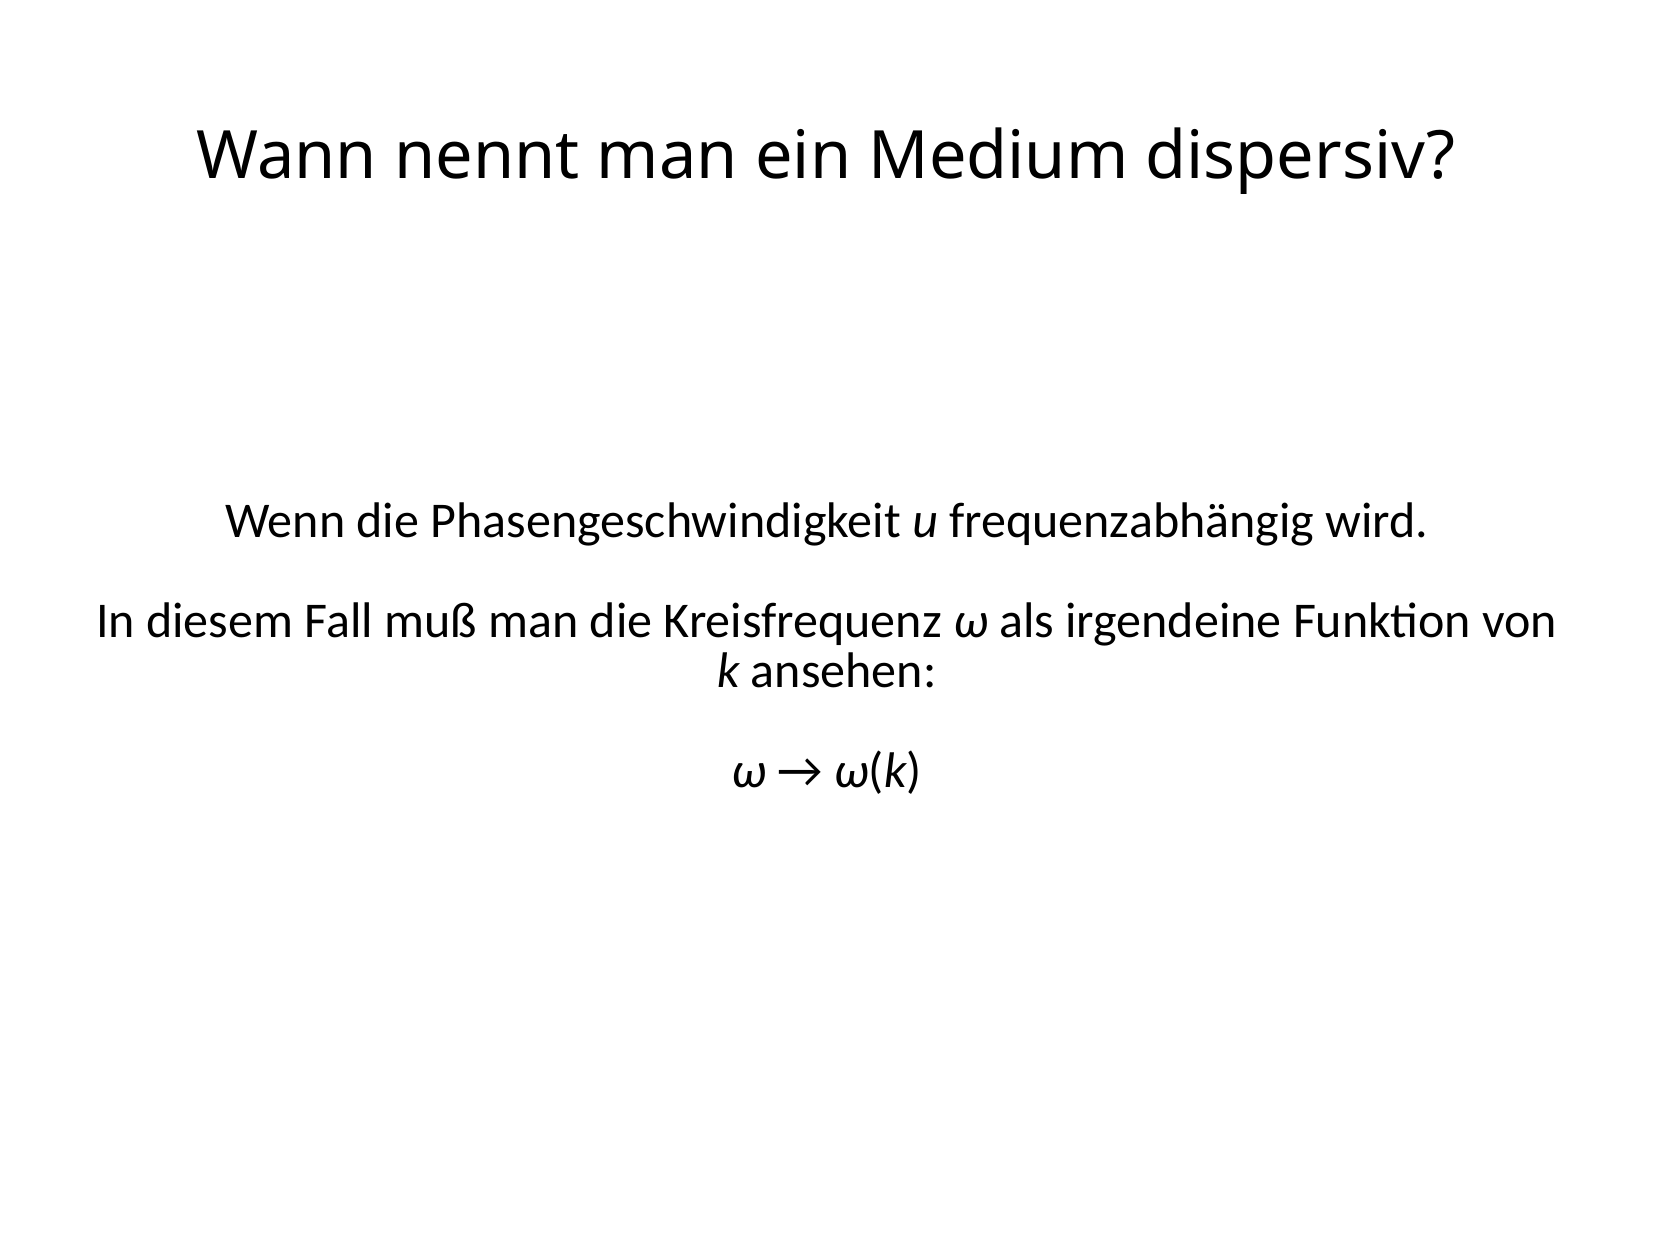

# Wann nennt man ein Medium dispersiv?
Wenn die Phasengeschwindigkeit u frequenzabhängig wird.
In diesem Fall muß man die Kreisfrequenz ω als irgendeine Funktion von k ansehen:
ω → ω(k)